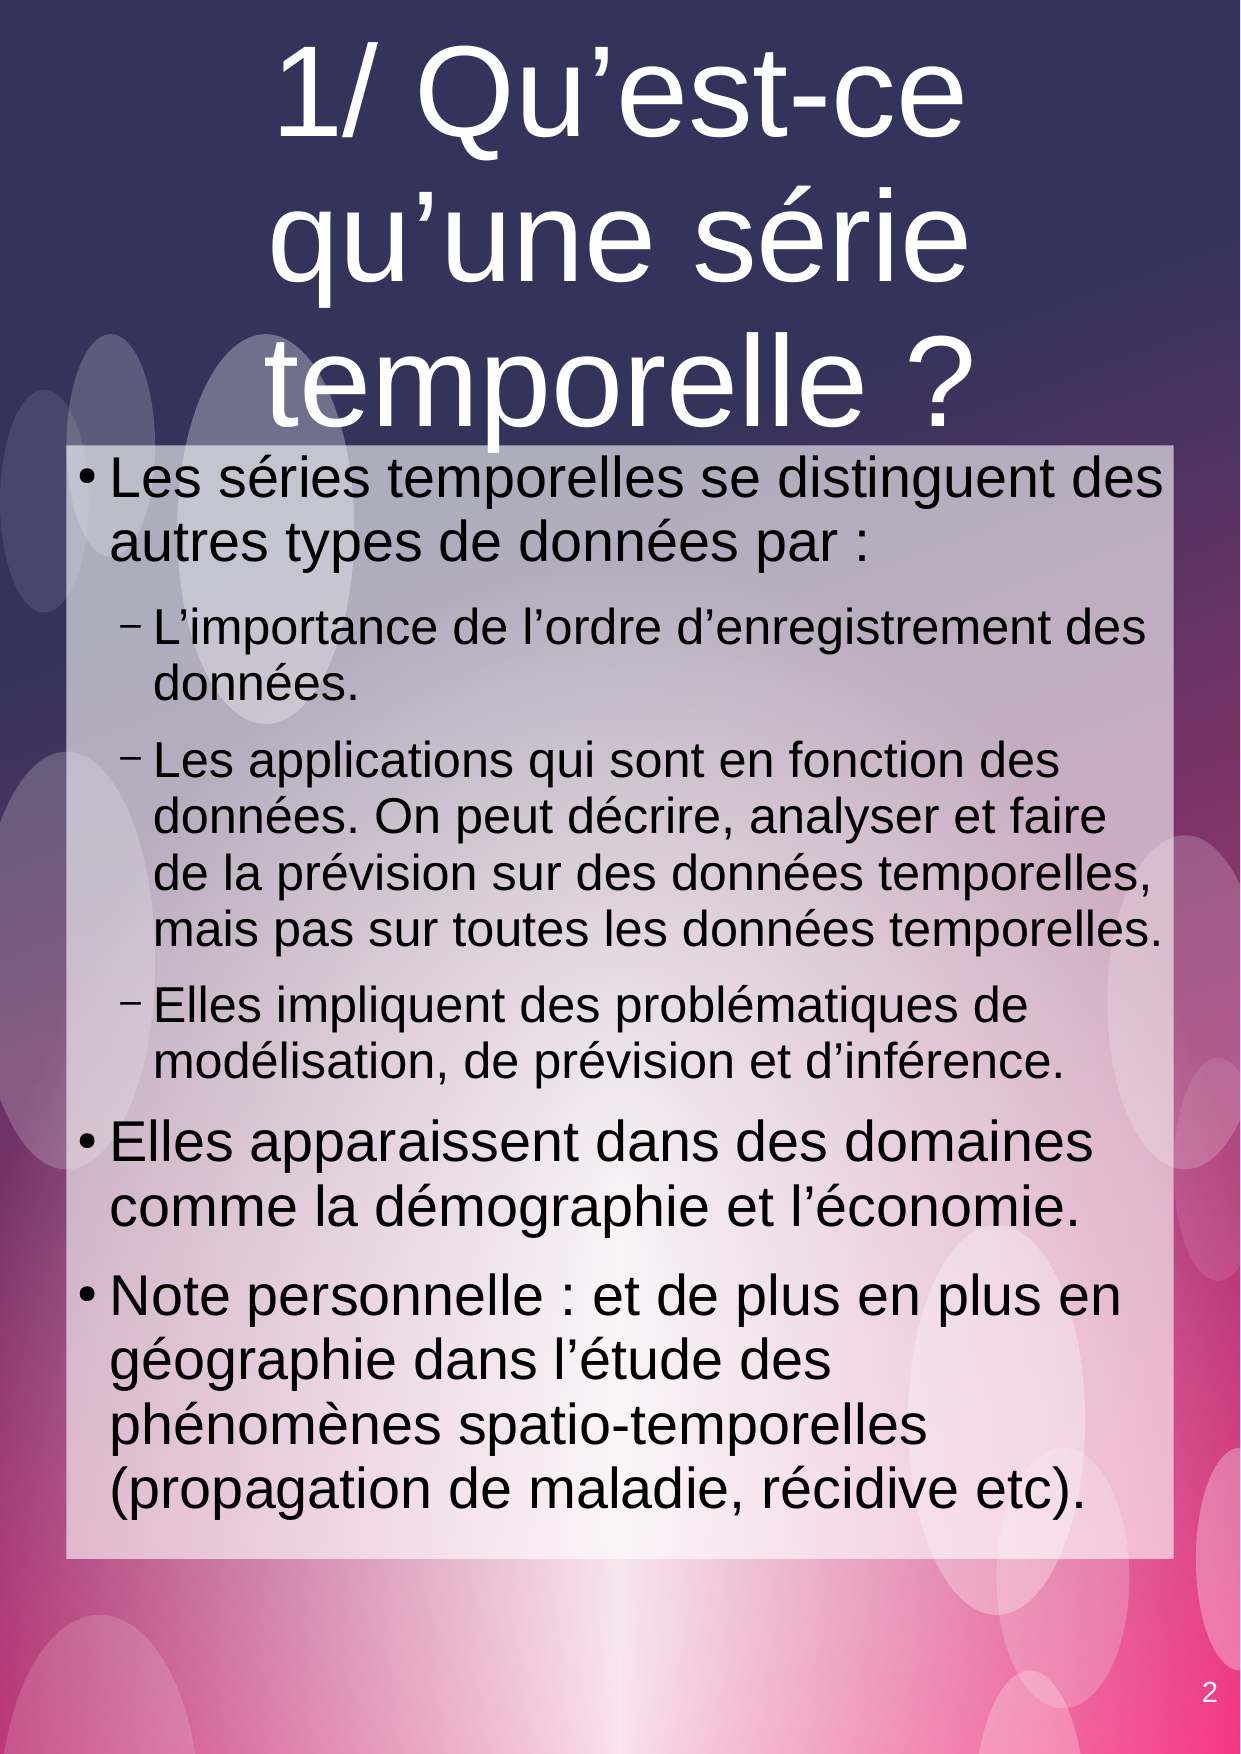

# 1/ Qu’est-ce qu’une série temporelle ?
Les séries temporelles se distinguent des autres types de données par :
L’importance de l’ordre d’enregistrement des données.
Les applications qui sont en fonction des données. On peut décrire, analyser et faire de la prévision sur des données temporelles, mais pas sur toutes les données temporelles.
Elles impliquent des problématiques de modélisation, de prévision et d’inférence.
Elles apparaissent dans des domaines comme la démographie et l’économie.
Note personnelle : et de plus en plus en géographie dans l’étude des phénomènes spatio-temporelles (propagation de maladie, récidive etc).